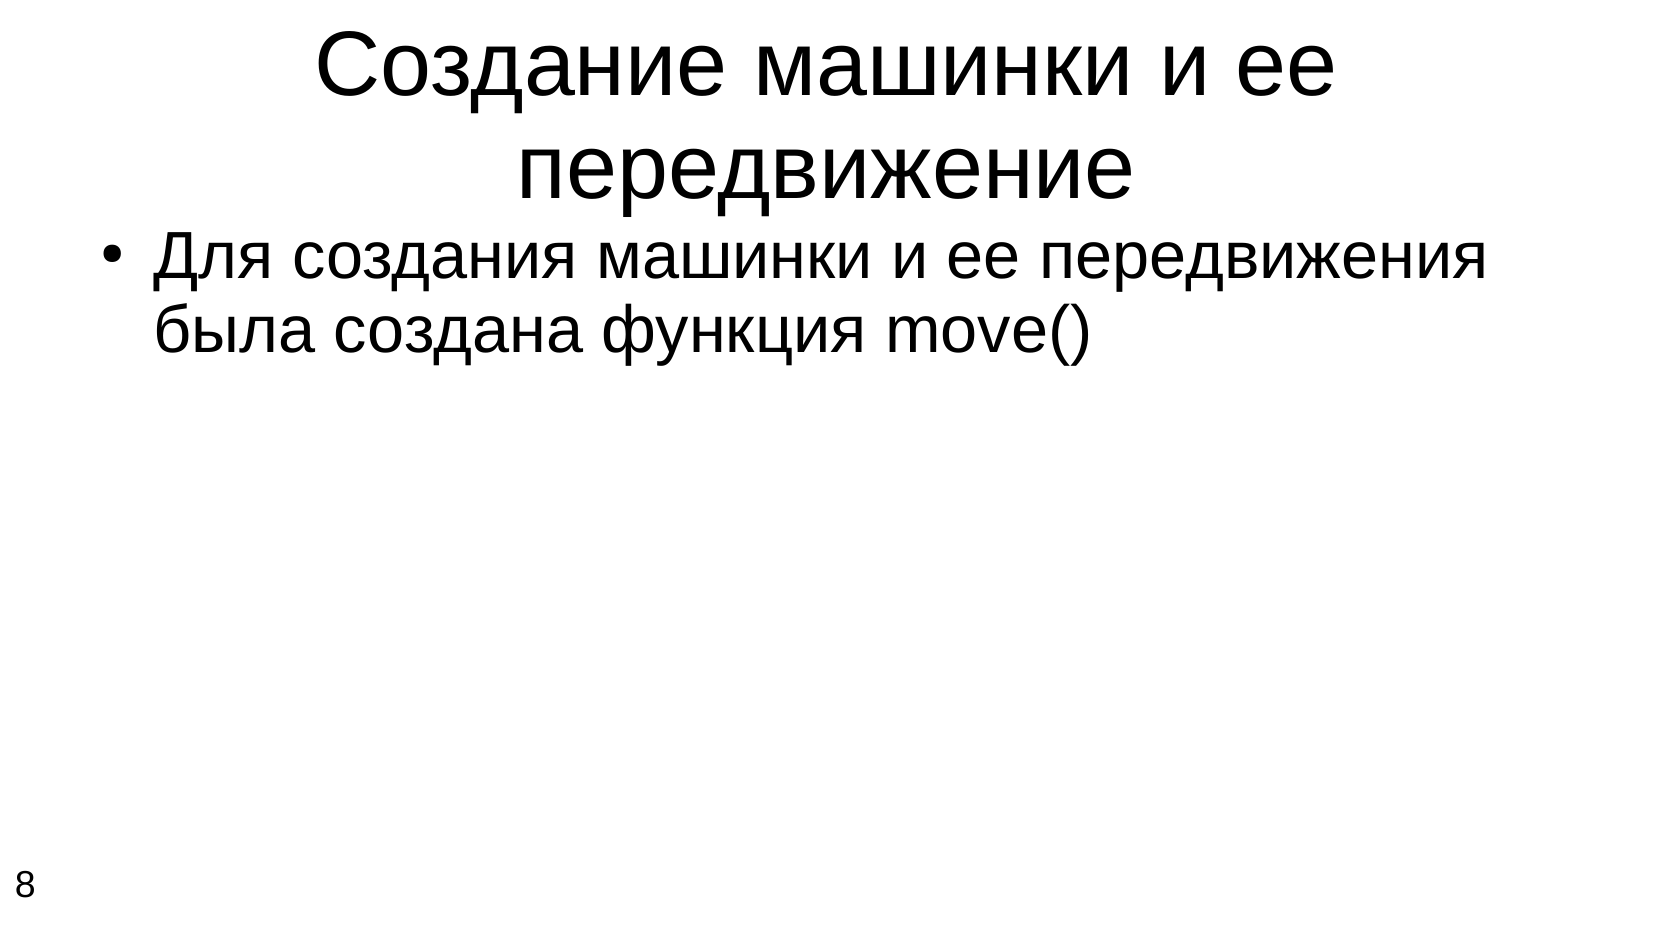

# Создание машинки и ее передвижение
Для создания машинки и ее передвижения была создана функция move()